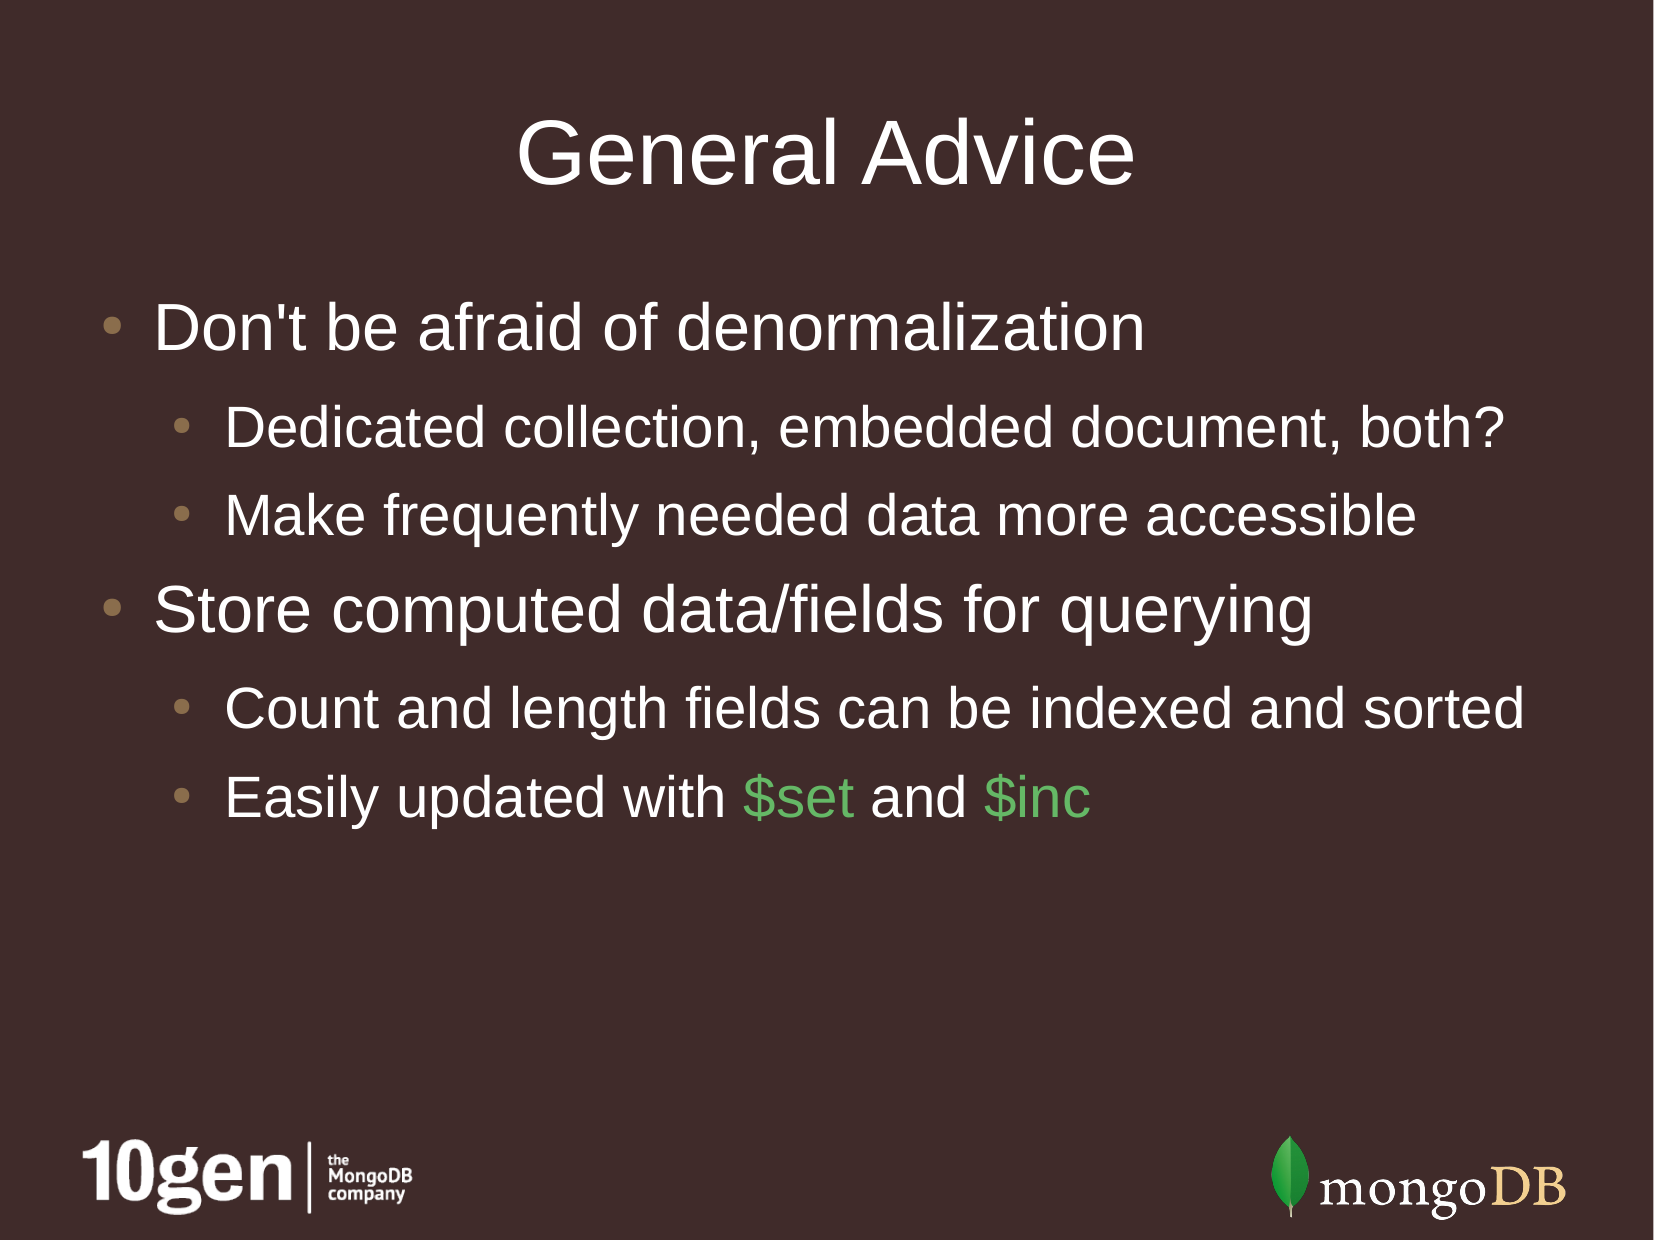

# General Advice
Don't be afraid of denormalization
Dedicated collection, embedded document, both?
Make frequently needed data more accessible
Store computed data/fields for querying
Count and length fields can be indexed and sorted
Easily updated with $set and $inc